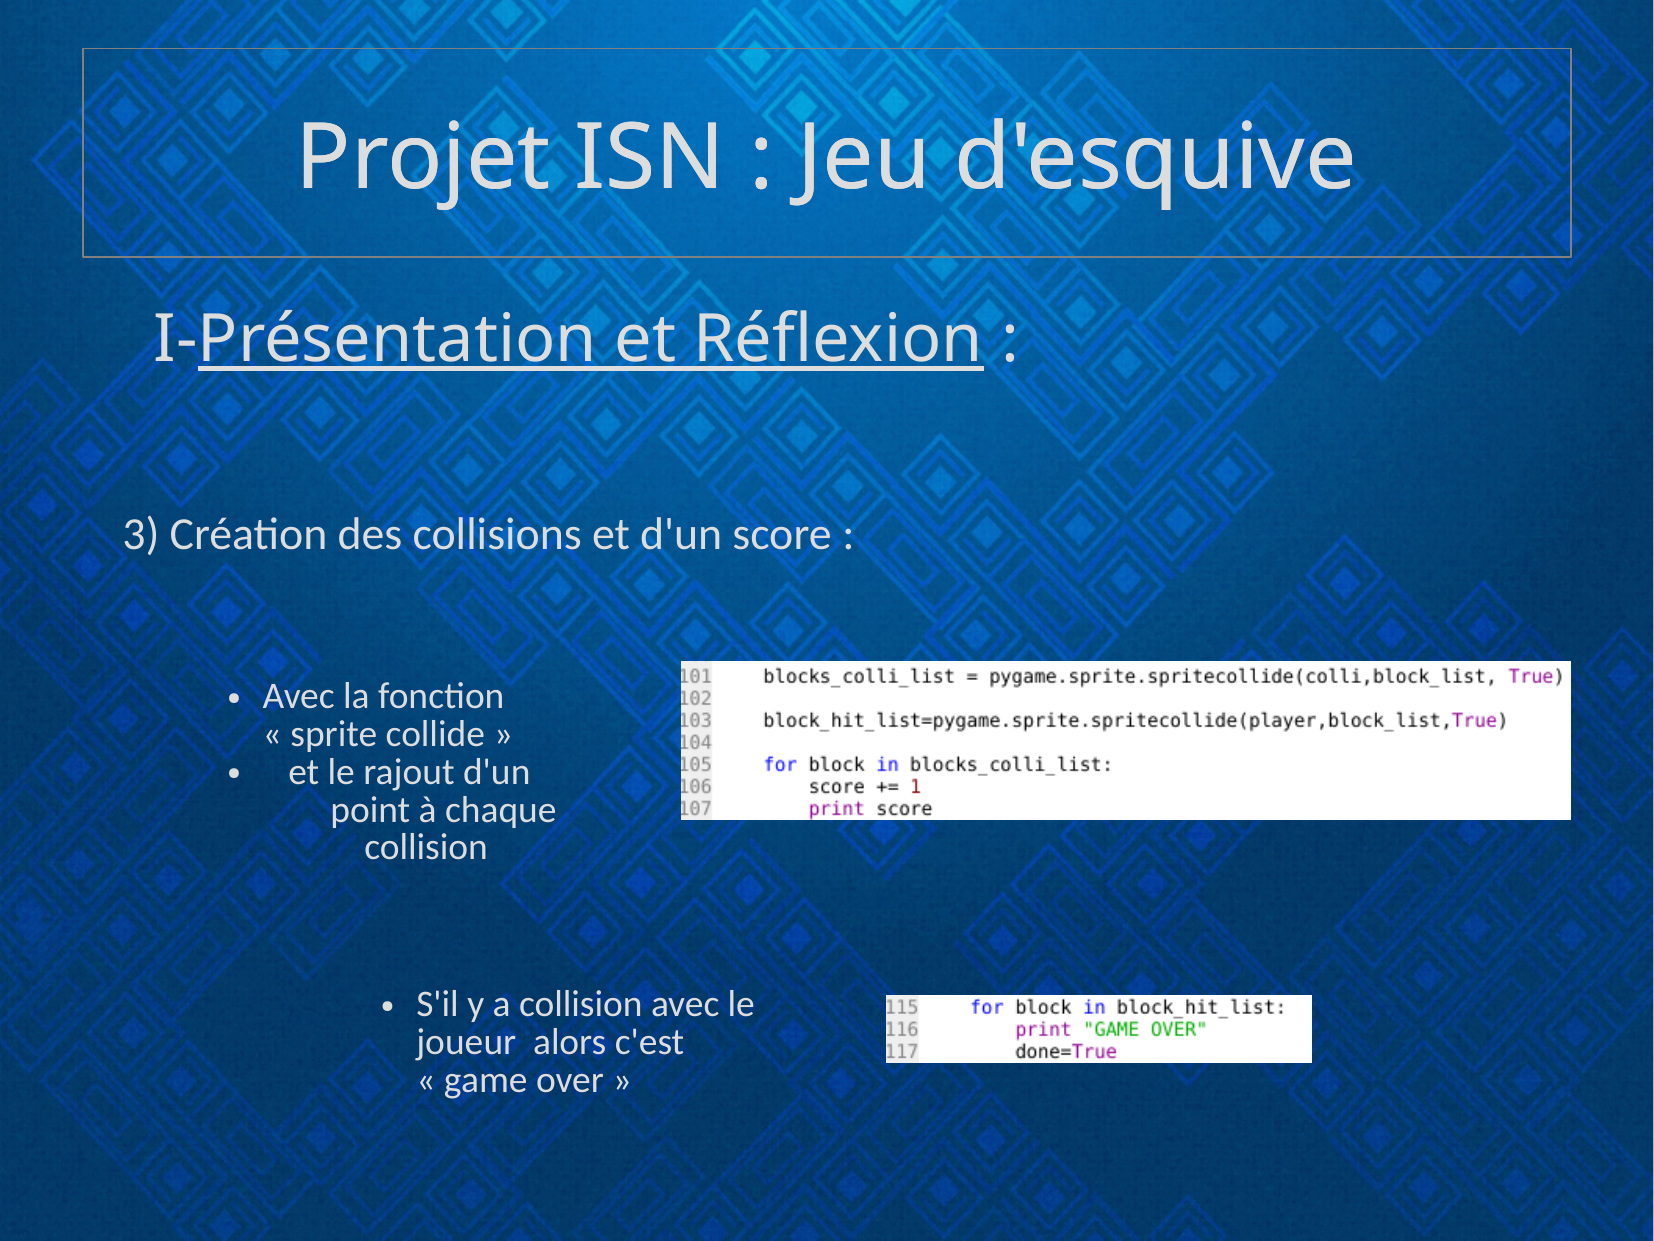

Projet ISN : Jeu d'esquive
# Projet ISN : Jeu d'esquive
I-Présentation et Réflexion :
3) Création des collisions et d'un score :
Avec la fonction « sprite collide »
 et le rajout d'un point à chaque collision
S'il y a collision avec le joueur alors c'est « game over »